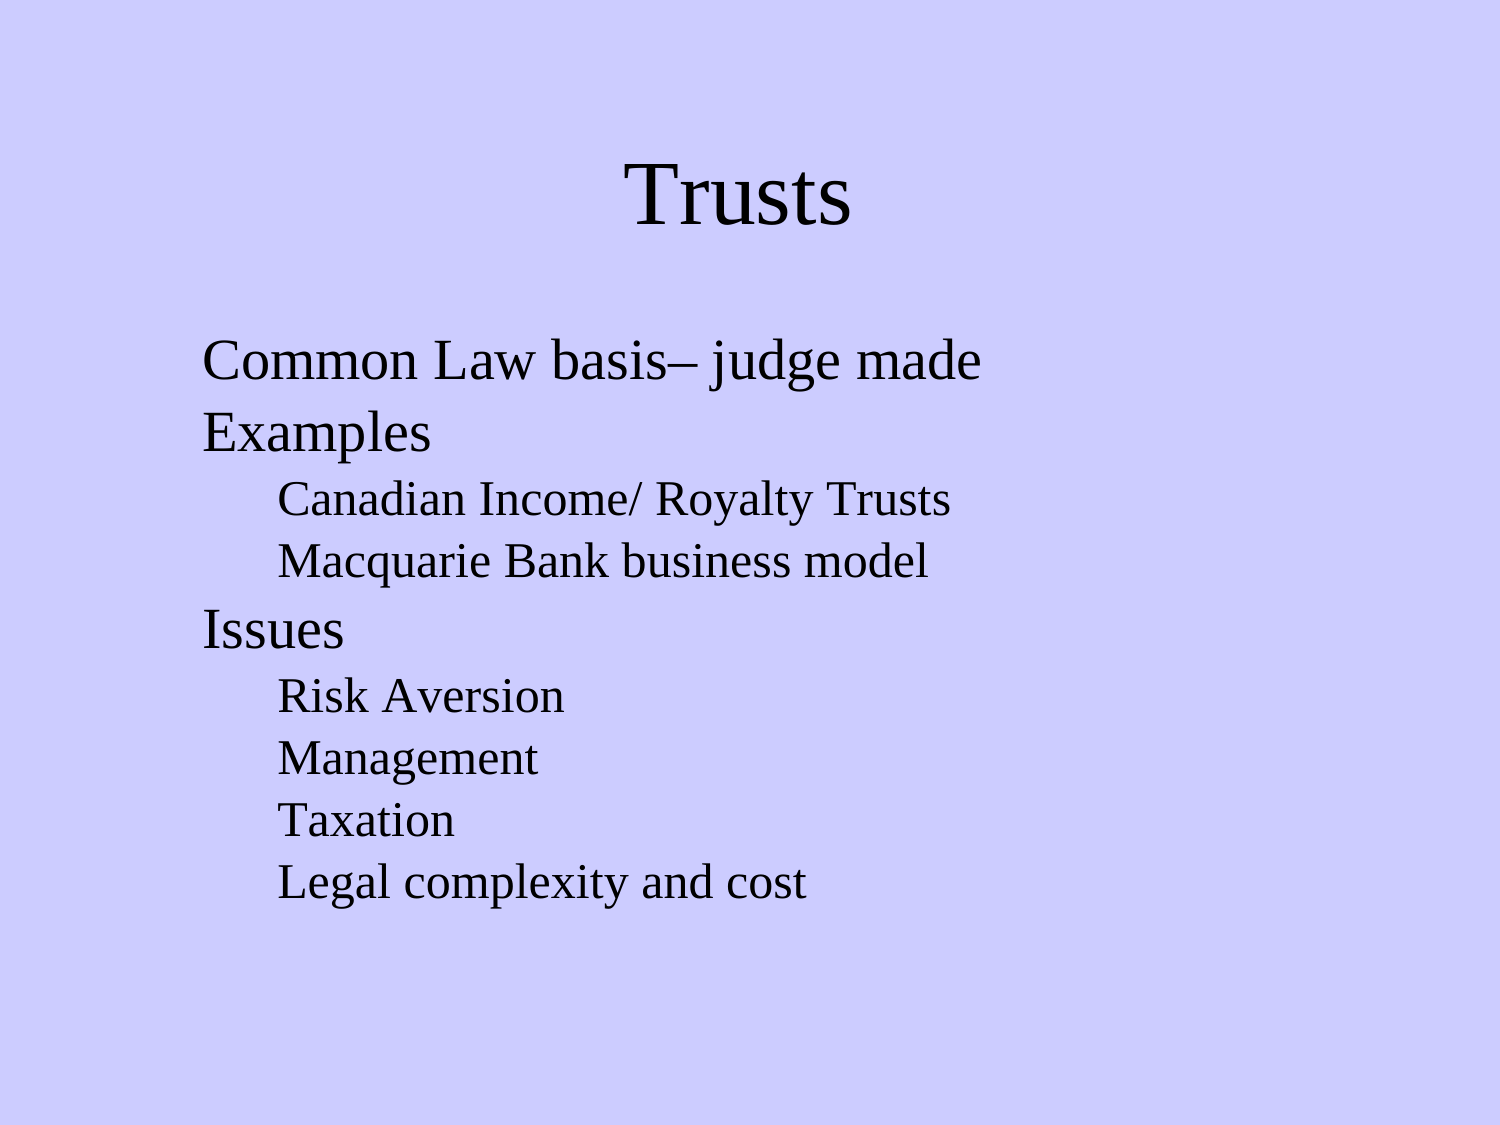

# Trusts
Common Law basis– judge made
Examples
Canadian Income/ Royalty Trusts
Macquarie Bank business model
Issues
Risk Aversion
Management
Taxation
Legal complexity and cost